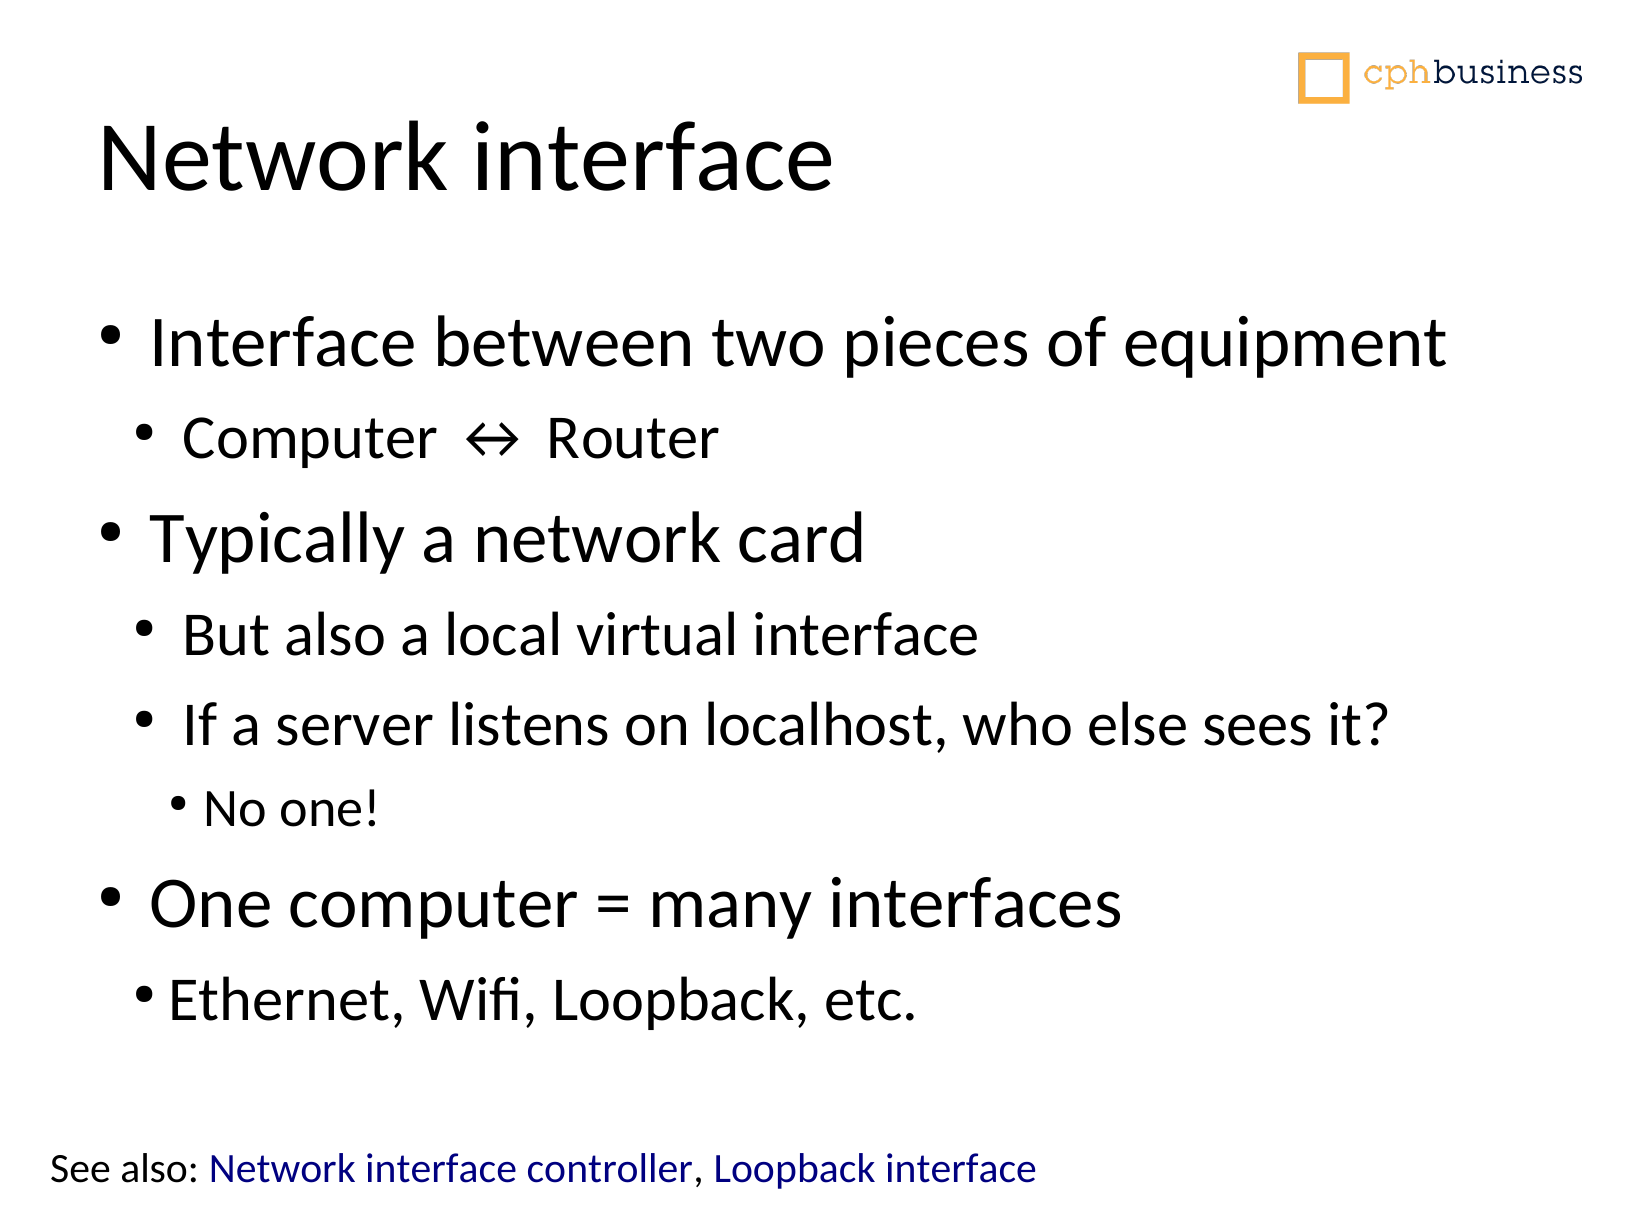

# Network interface
 Interface between two pieces of equipment
 Computer ↔ Router
 Typically a network card
 But also a local virtual interface
 If a server listens on localhost, who else sees it?
No one!
 One computer = many interfaces
Ethernet, Wifi, Loopback, etc.
See also: Network interface controller, Loopback interface